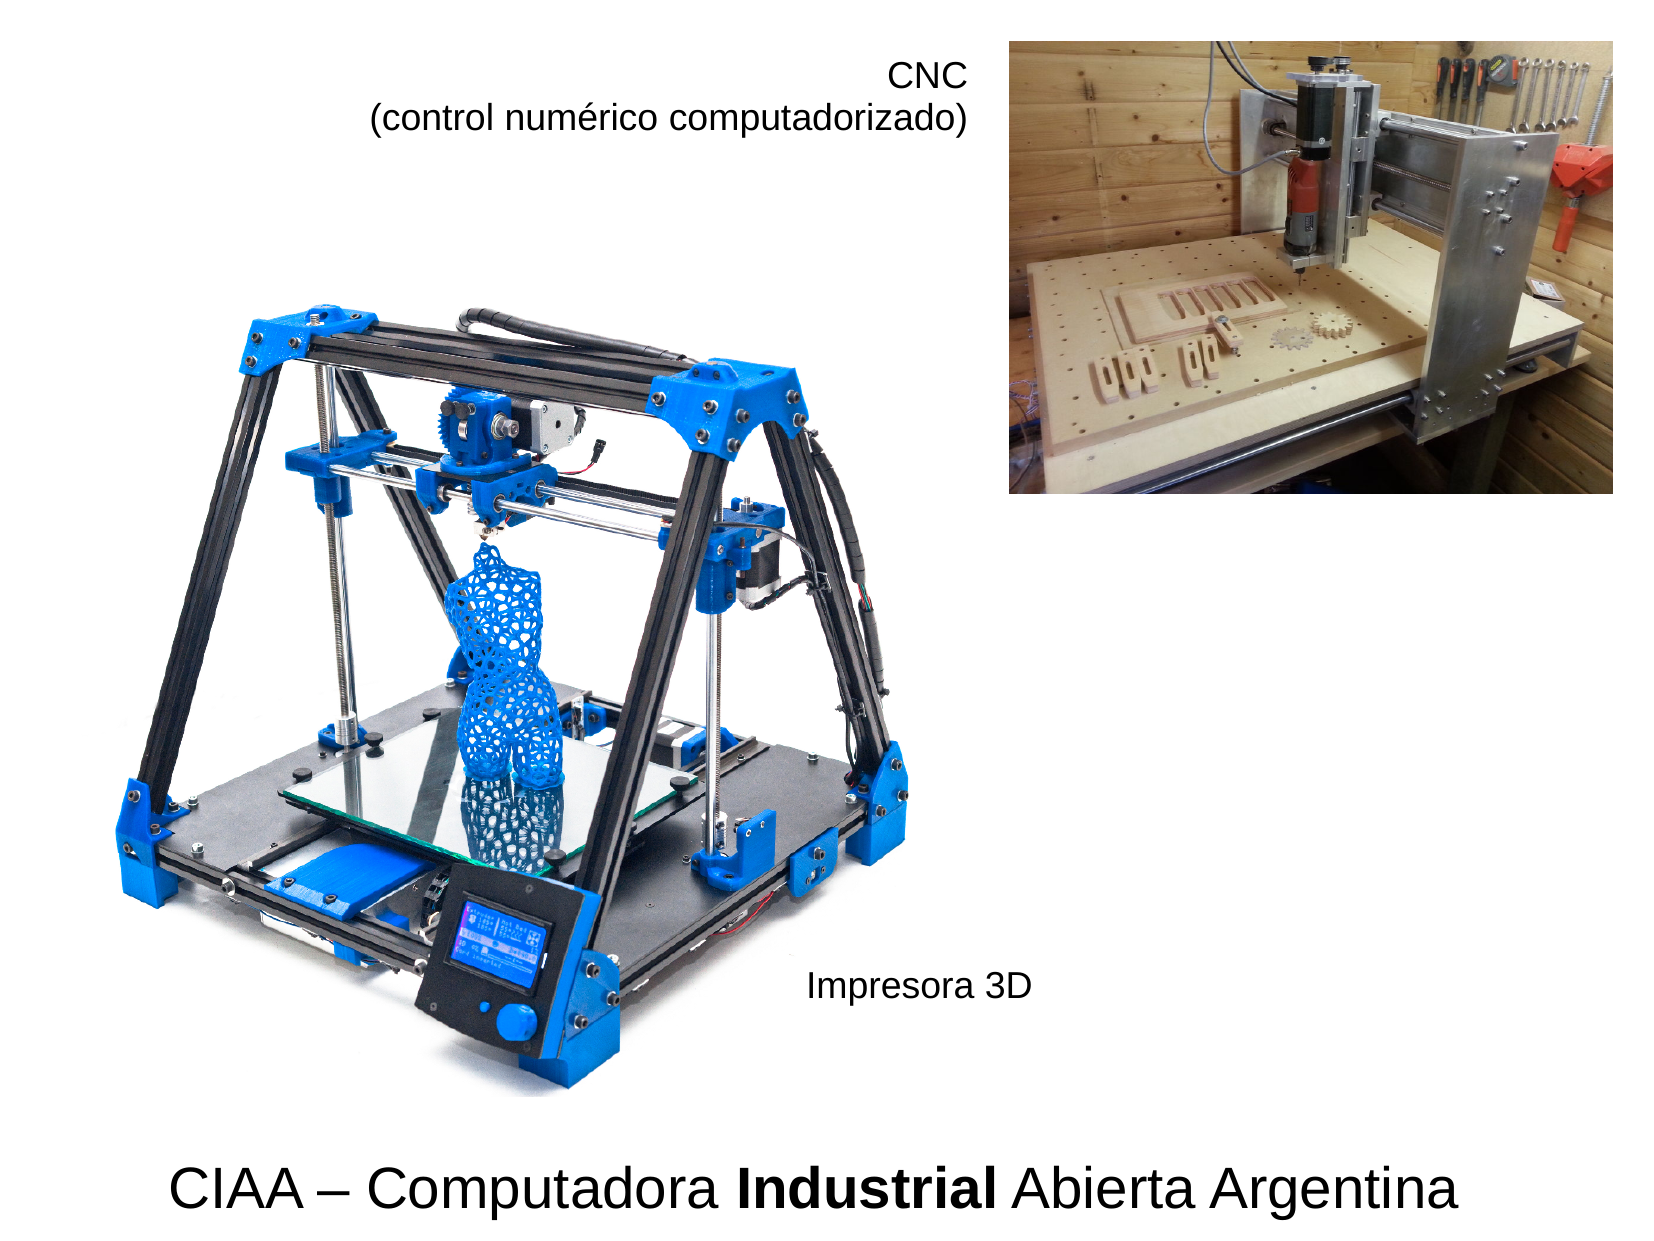

CNC
(control numérico computadorizado)
Impresora 3D
CIAA – Computadora Industrial Abierta Argentina